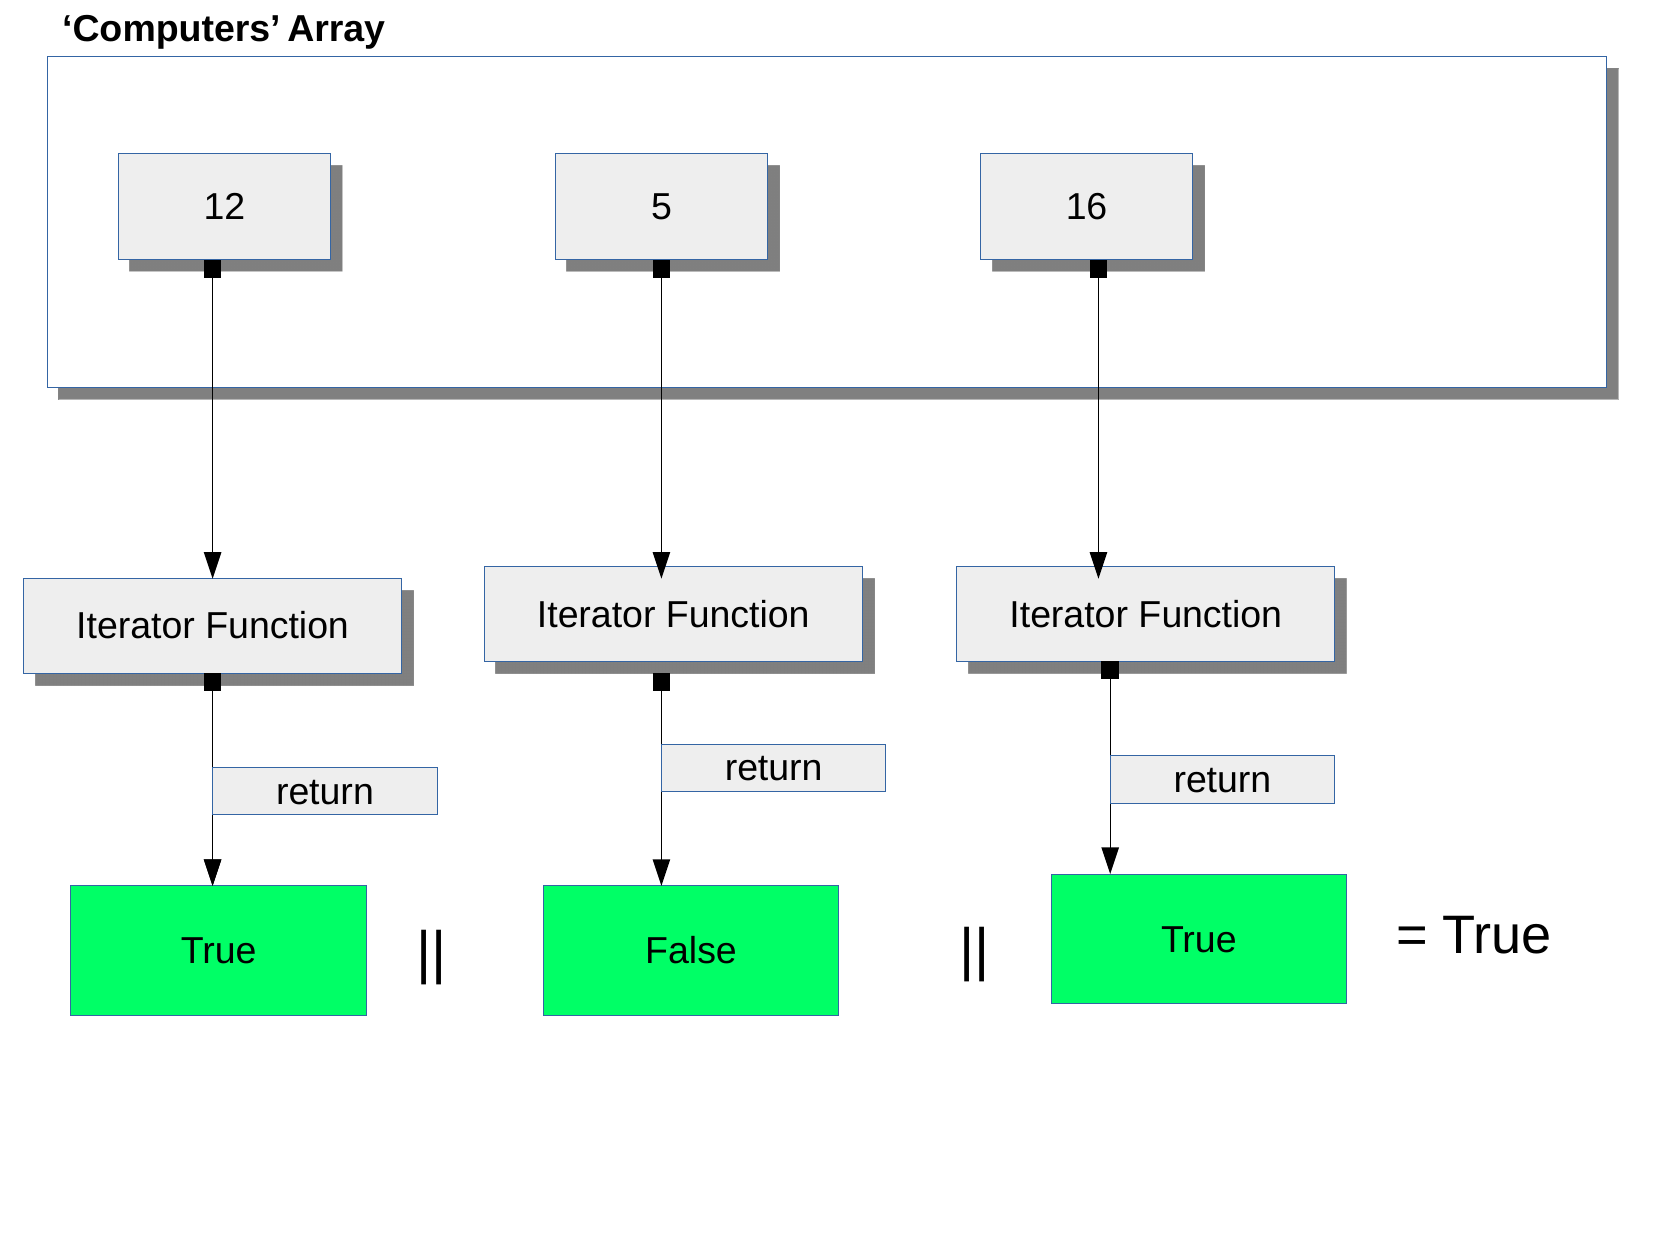

‘Computers’ Array
12
5
16
Iterator Function
Iterator Function
Iterator Function
return
return
return
True
True
False
= True
||
||